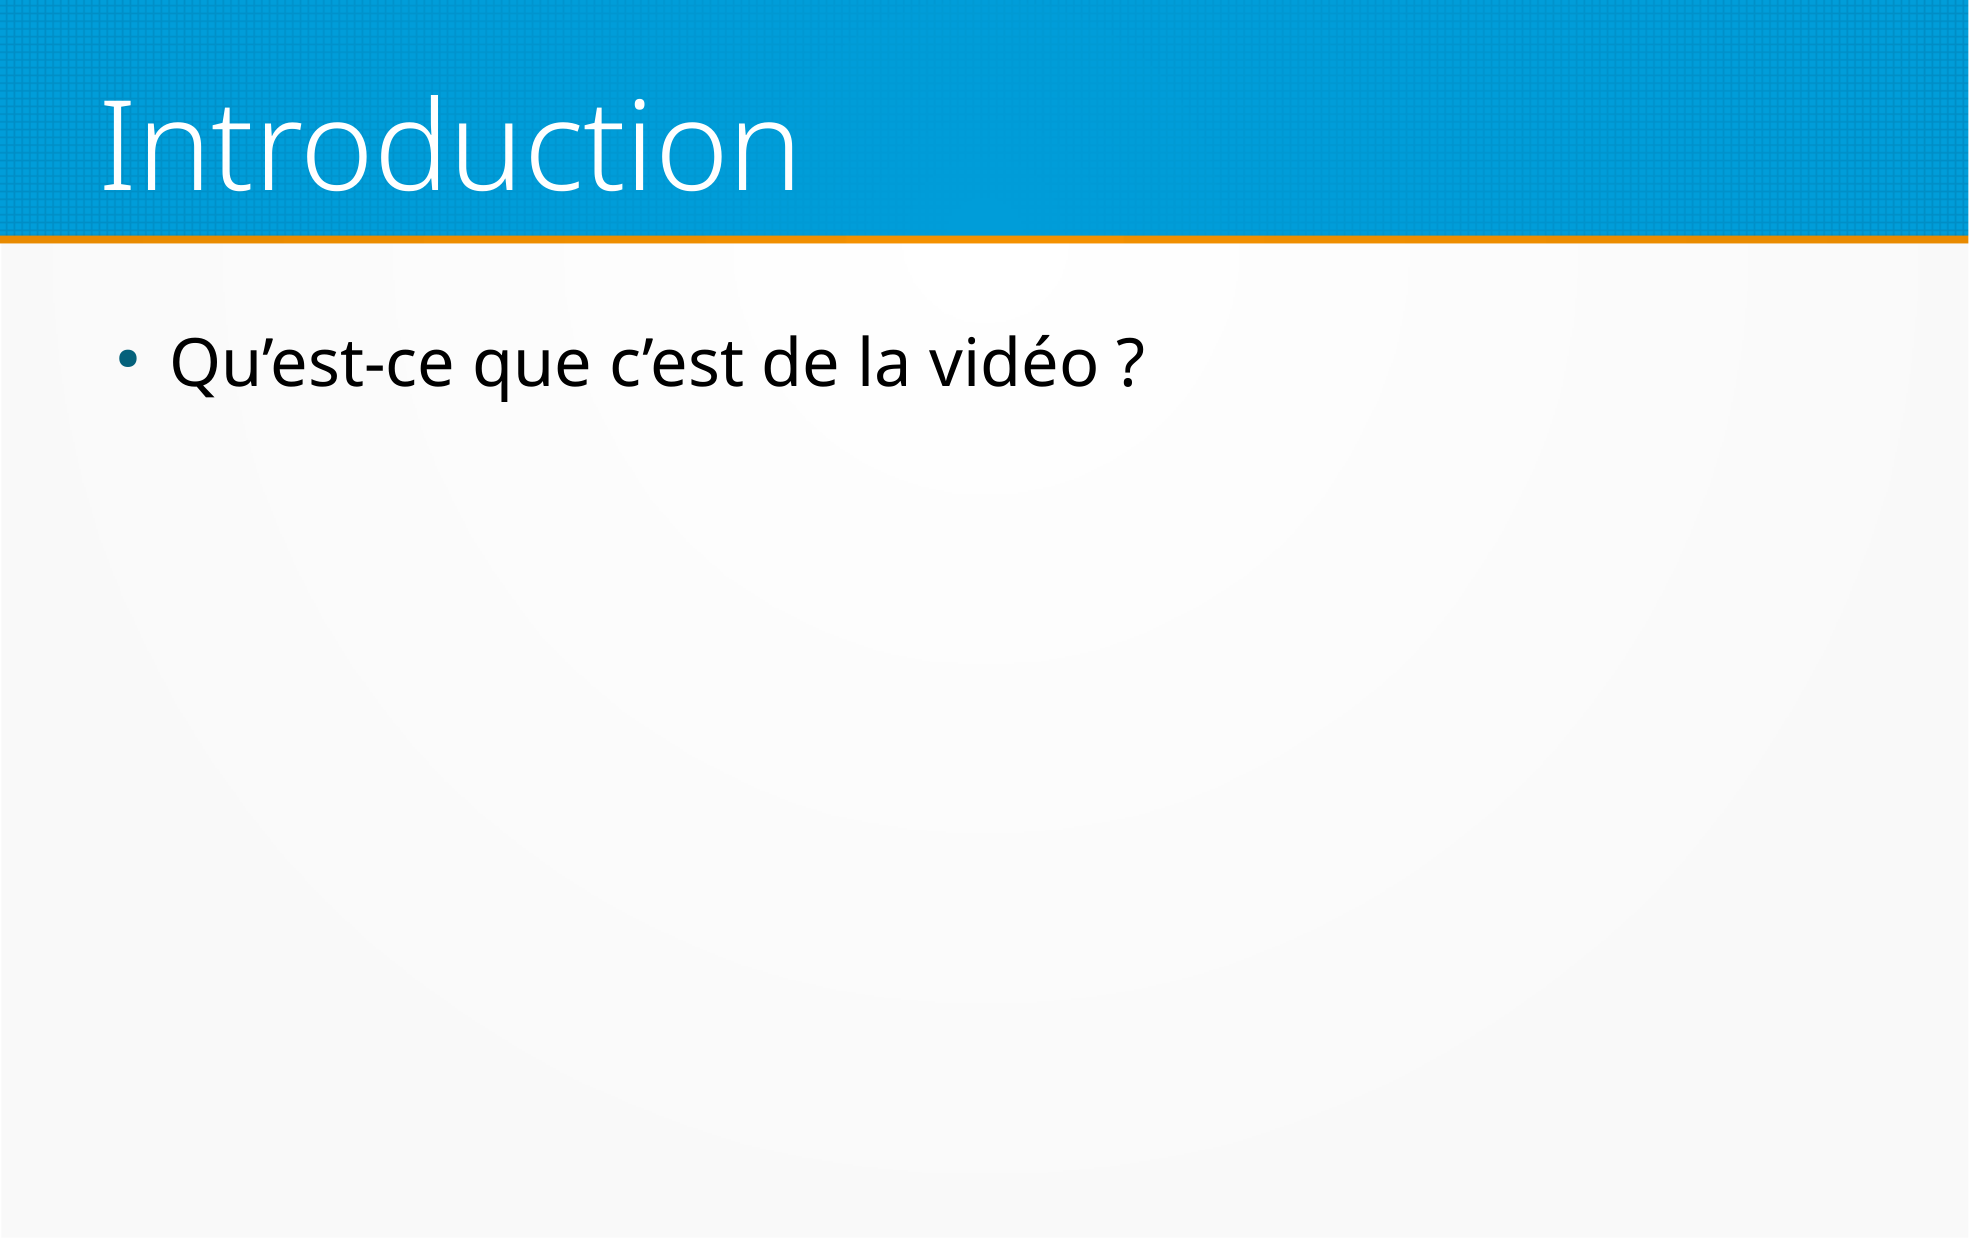

# Introduction
Qu’est-ce que c’est de la vidéo ?